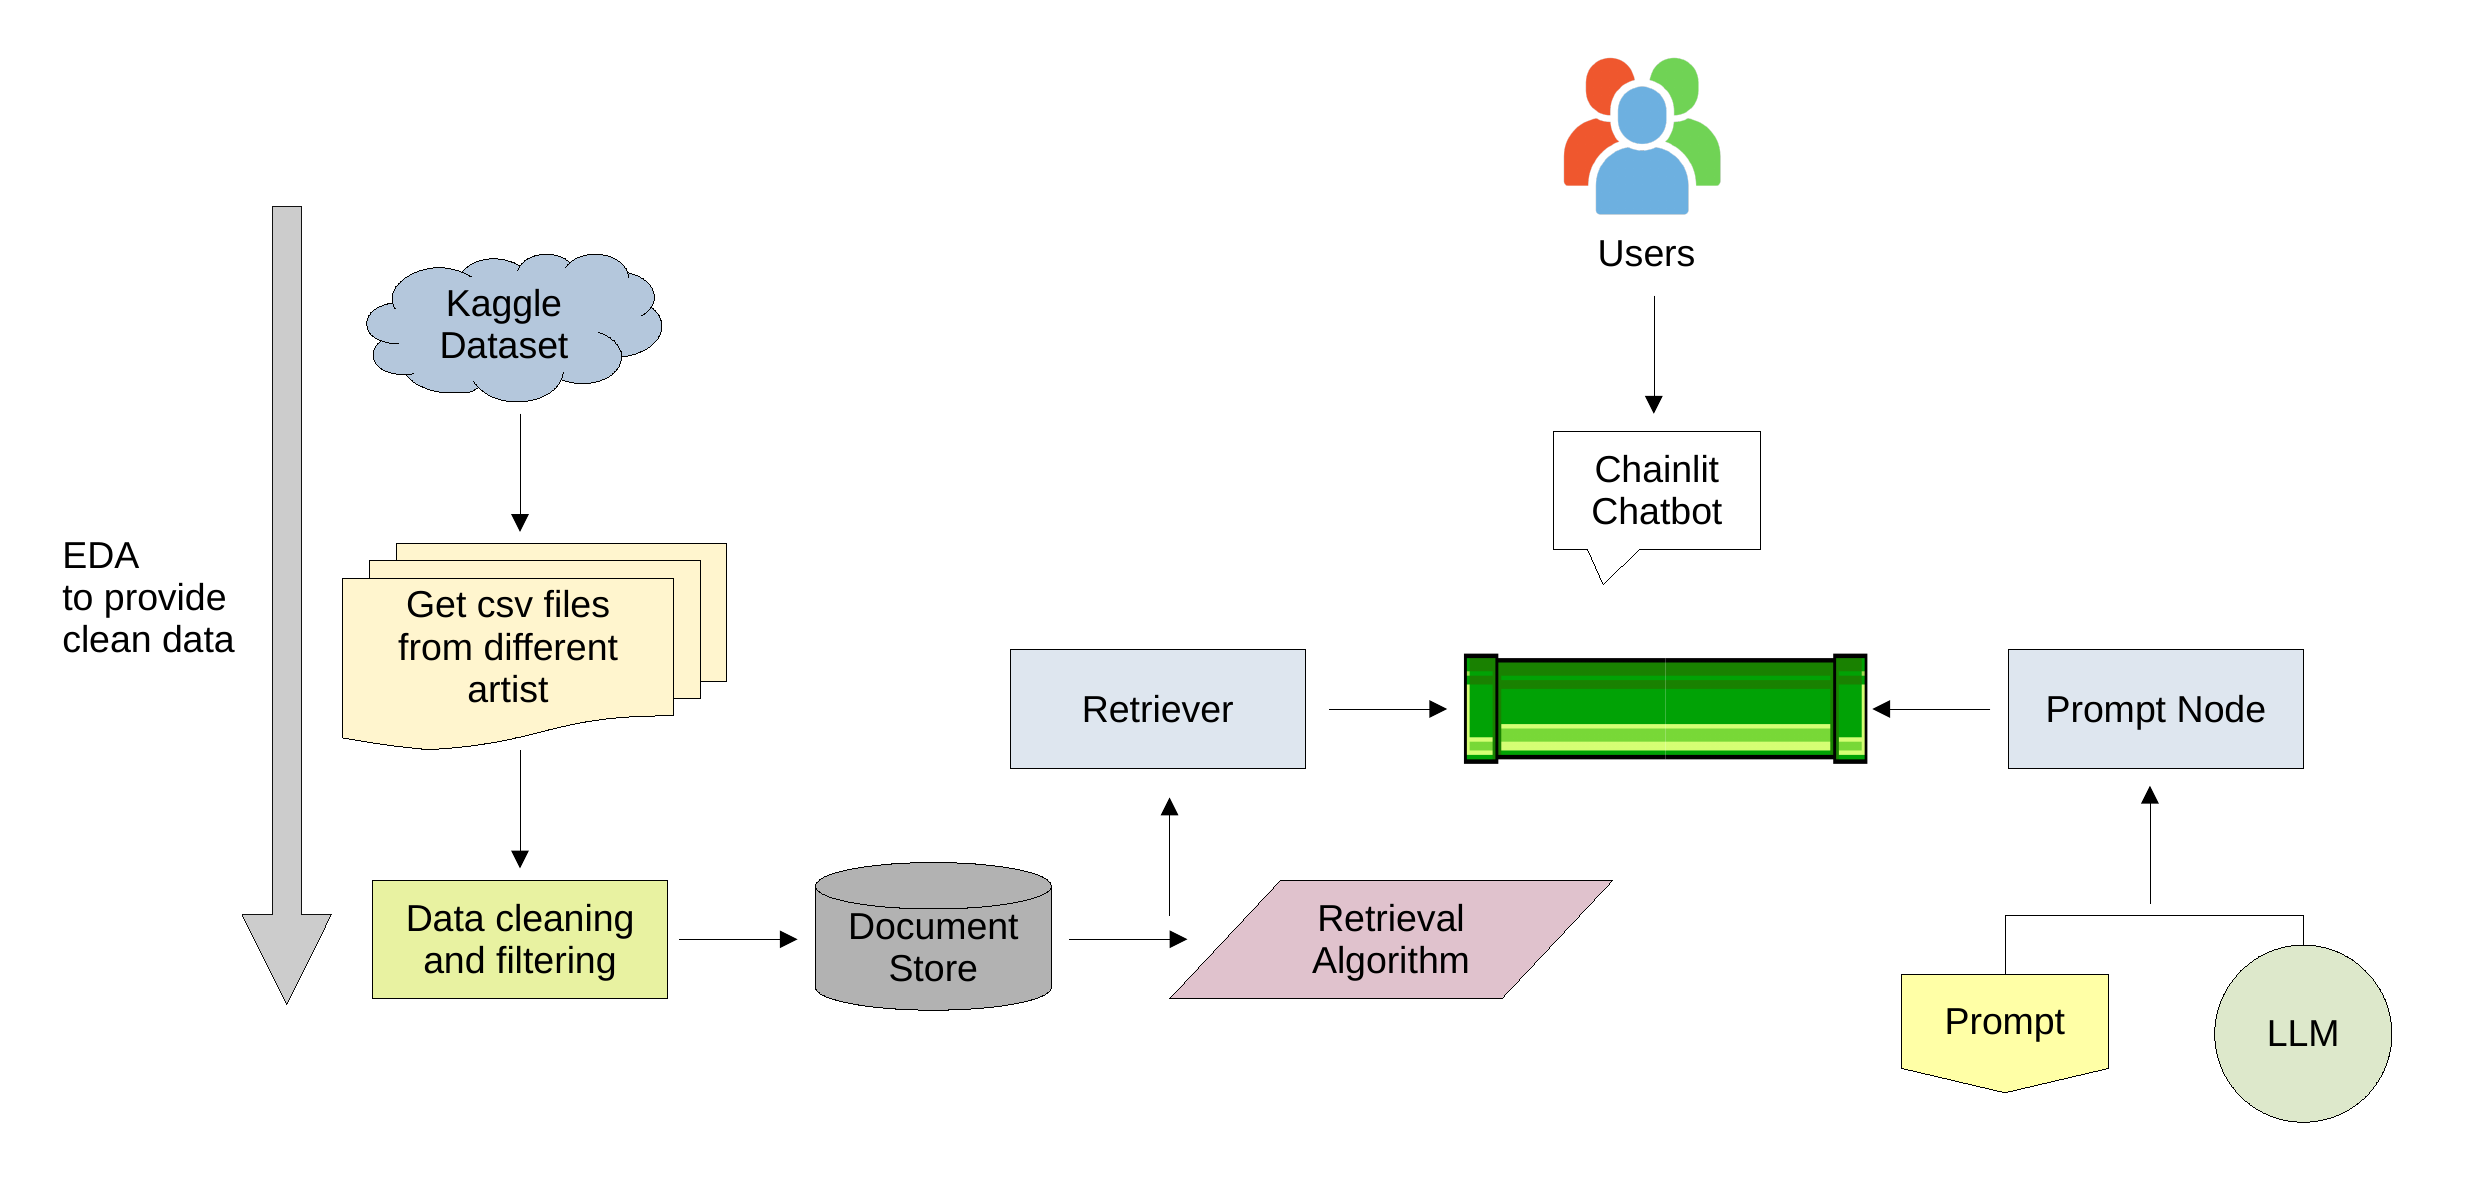

Users
Kaggle
Dataset
Chainlit
Chatbot
EDA
to provide
clean data
Get csv files
from different artist
Retriever
Prompt Node
Document
Store
Data cleaning
and filtering
Retrieval
Algorithm
LLM
Prompt